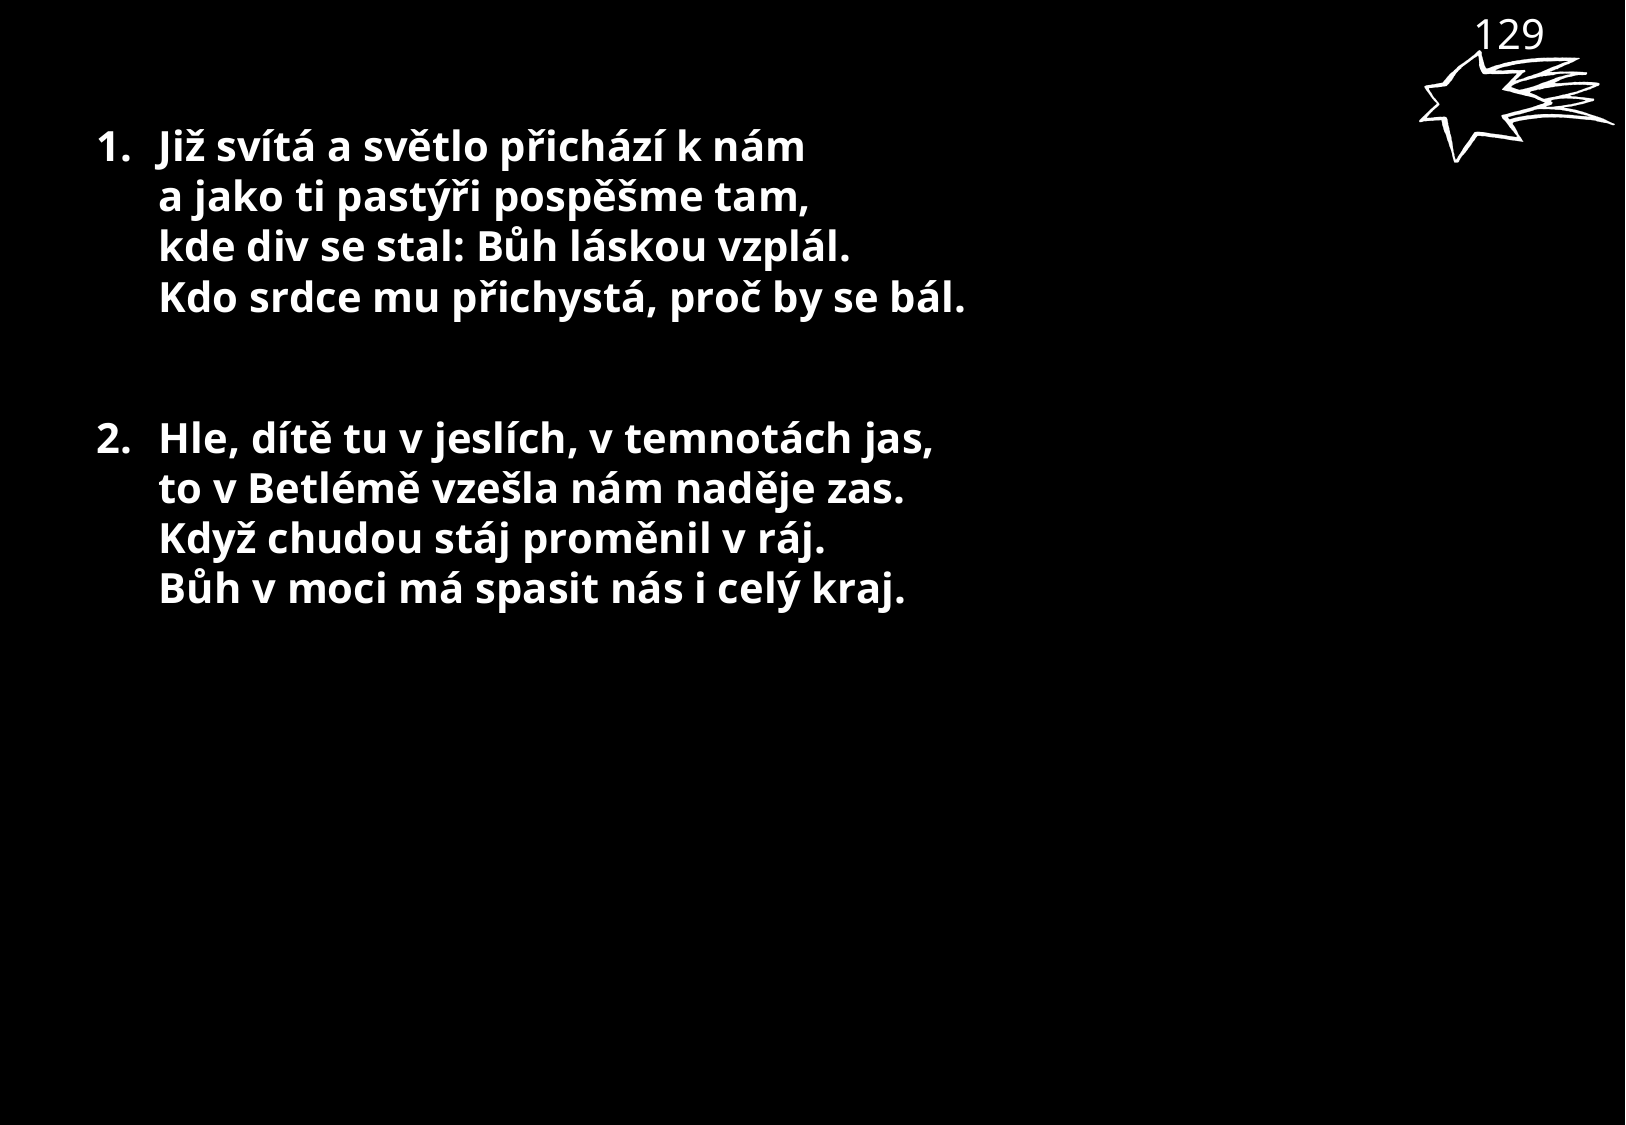

129
# 1. 	Již svítá a světlo přichází k nám a jako ti pastýři pospěšme tam, kde div se stal: Bůh láskou vzplál. Kdo srdce mu přichystá, proč by se bál.
2. 	Hle, dítě tu v jeslích, v temnotách jas,
to v Betlémě vzešla nám naděje zas.
Když chudou stáj proměnil v ráj.
Bůh v moci má spasit nás i celý kraj.